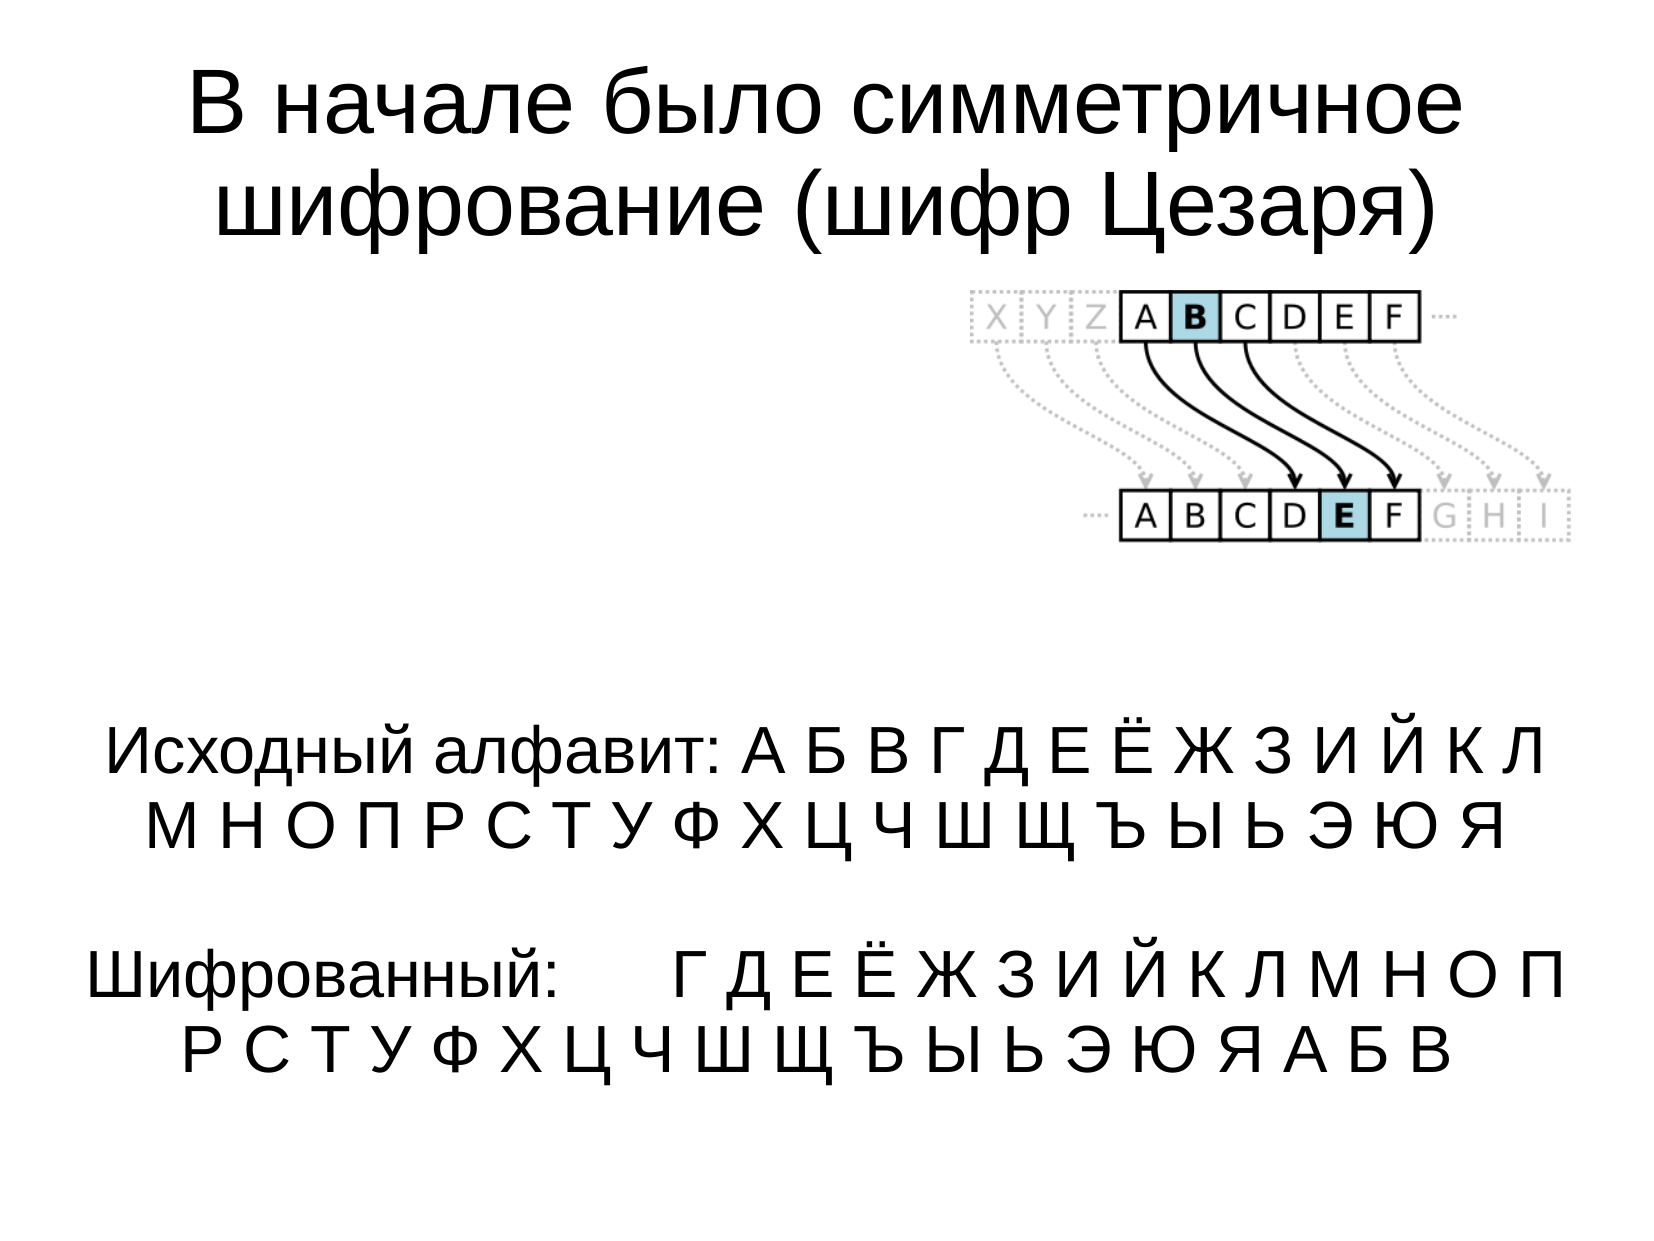

# В начале было симметричное шифрование (шифр Цезаря)
Исходный алфавит: А Б В Г Д Е Ё Ж З И Й К Л М Н О П Р С Т У Ф Х Ц Ч Ш Щ Ъ Ы Ь Э Ю Я
Шифрованный: Г Д Е Ё Ж З И Й К Л М Н О П Р С Т У Ф Х Ц Ч Ш Щ Ъ Ы Ь Э Ю Я А Б В